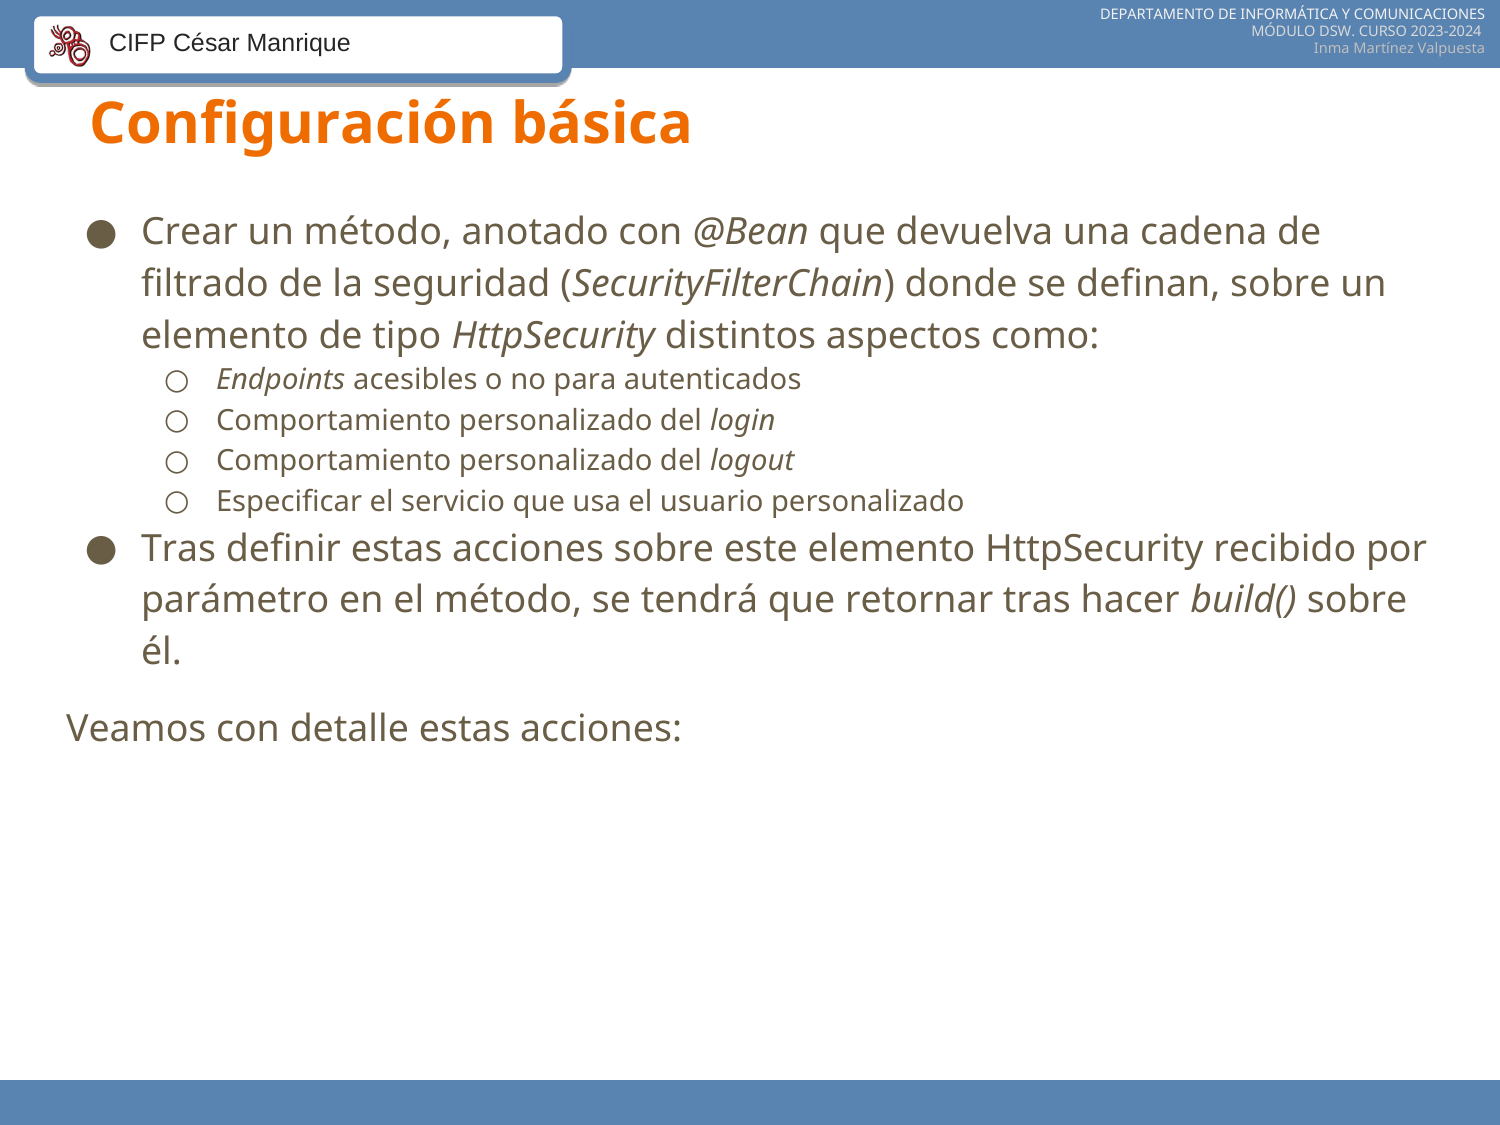

# Configuración básica
Crear un método, anotado con @Bean que devuelva una cadena de filtrado de la seguridad (SecurityFilterChain) donde se definan, sobre un elemento de tipo HttpSecurity distintos aspectos como:
Endpoints acesibles o no para autenticados
Comportamiento personalizado del login
Comportamiento personalizado del logout
Especificar el servicio que usa el usuario personalizado
Tras definir estas acciones sobre este elemento HttpSecurity recibido por parámetro en el método, se tendrá que retornar tras hacer build() sobre él.
Veamos con detalle estas acciones: